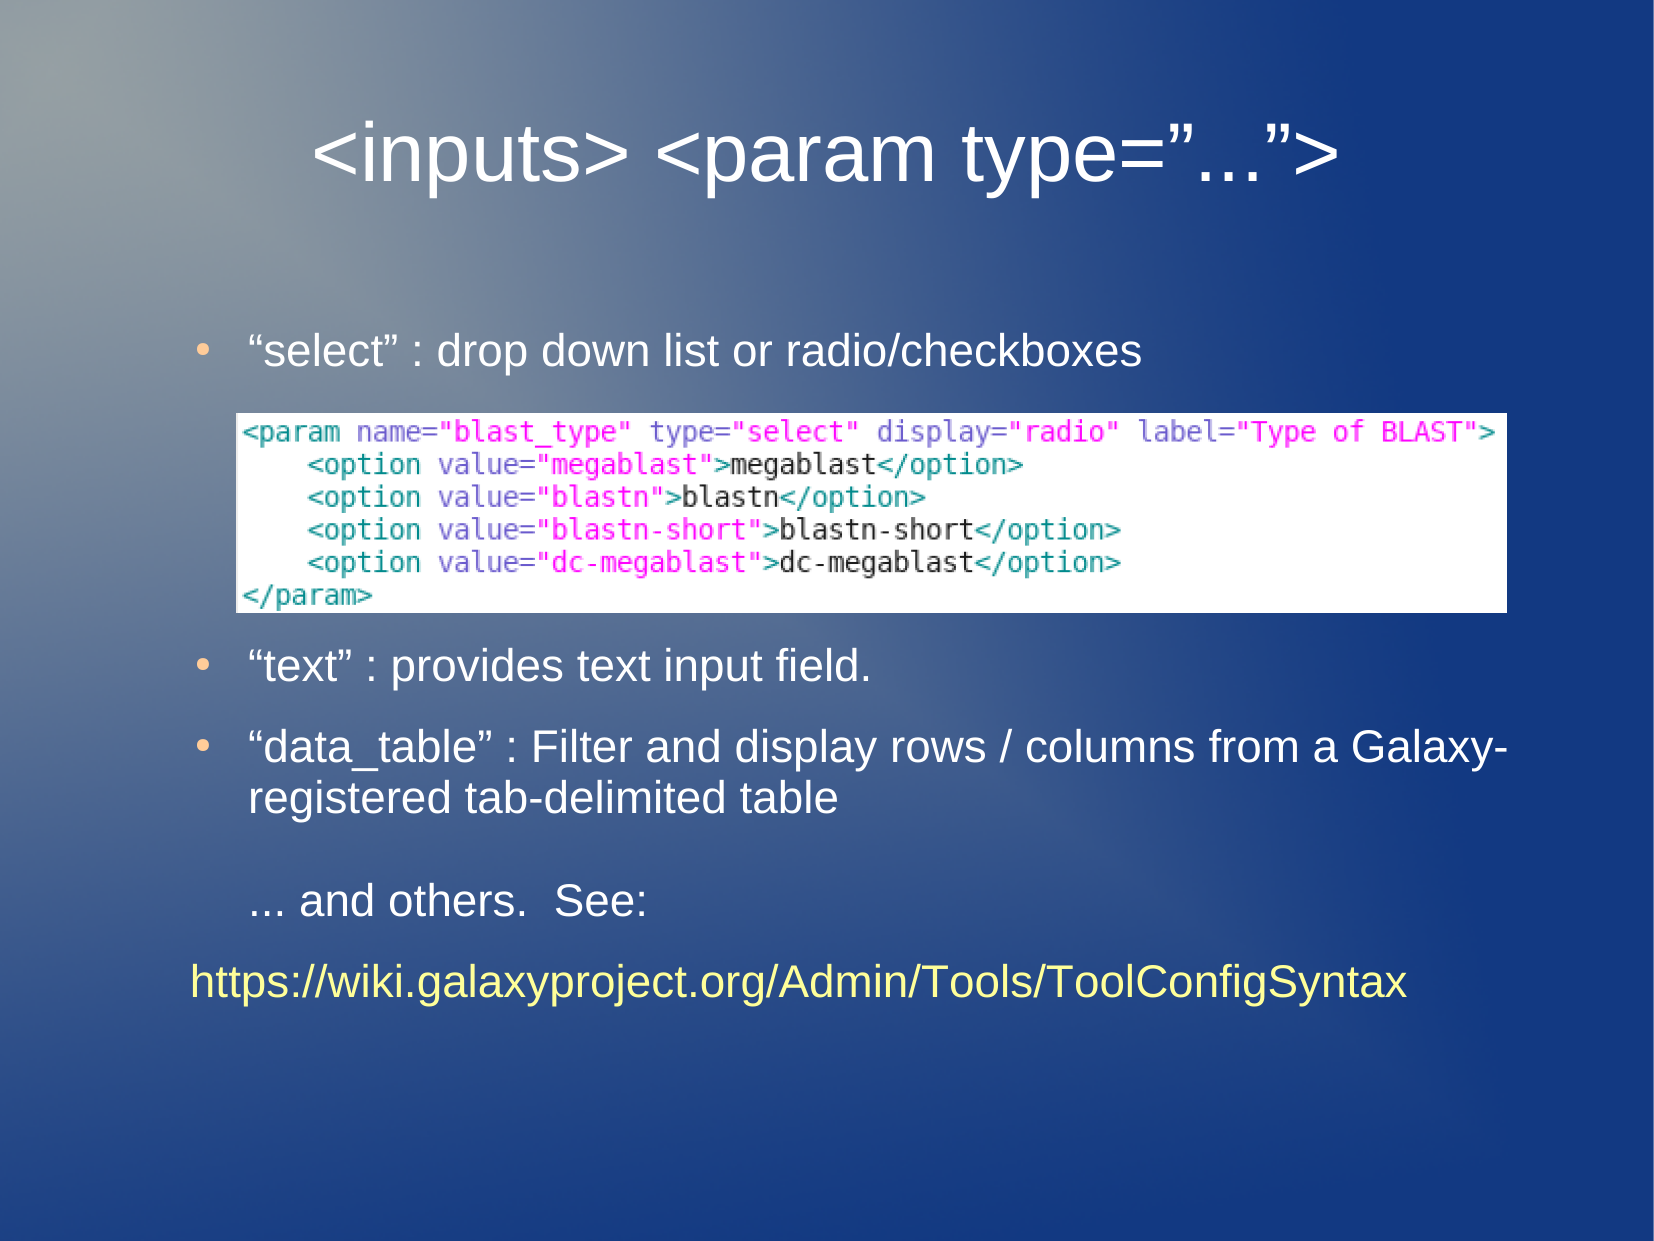

# <inputs> <param type=”...”>
“select” : drop down list or radio/checkboxes
“text” : provides text input field.
“data_table” : Filter and display rows / columns from a Galaxy-registered tab-delimited table
... and others. See:
 https://wiki.galaxyproject.org/Admin/Tools/ToolConfigSyntax